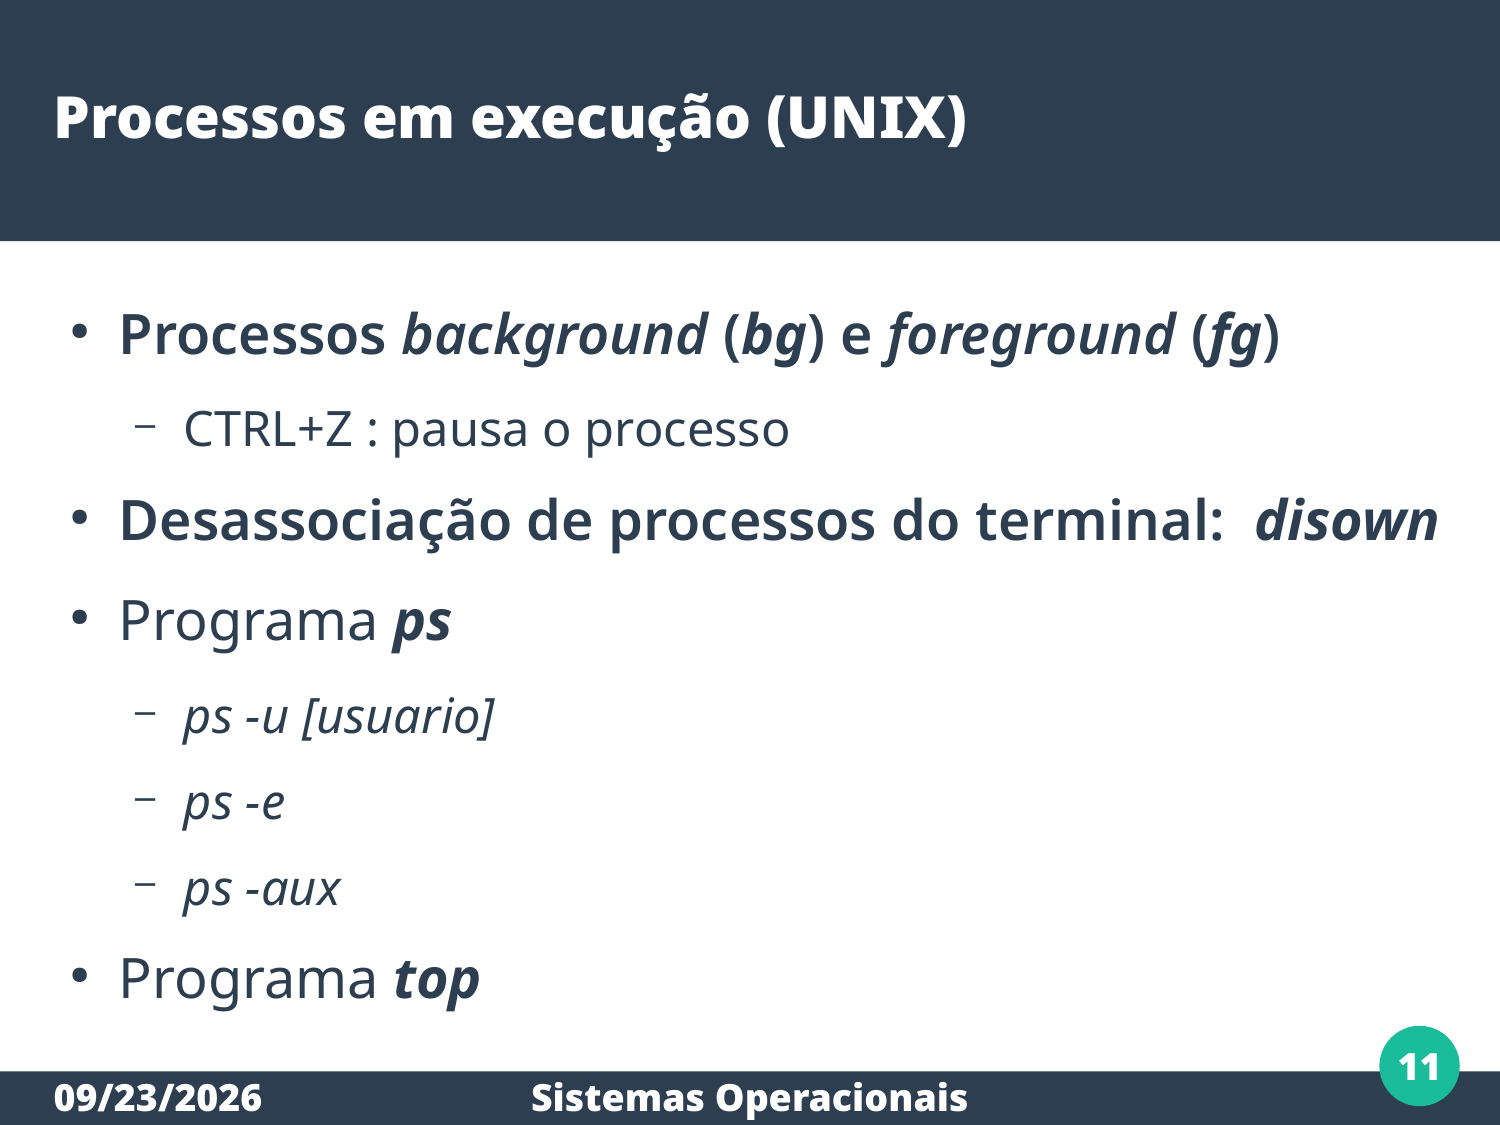

# Processos em execução (UNIX)
Processos background (bg) e foreground (fg)
CTRL+Z : pausa o processo
Desassociação de processos do terminal: disown
Programa ps
ps -u [usuario]
ps -e
ps -aux
Programa top
11
Sistemas Operacionais